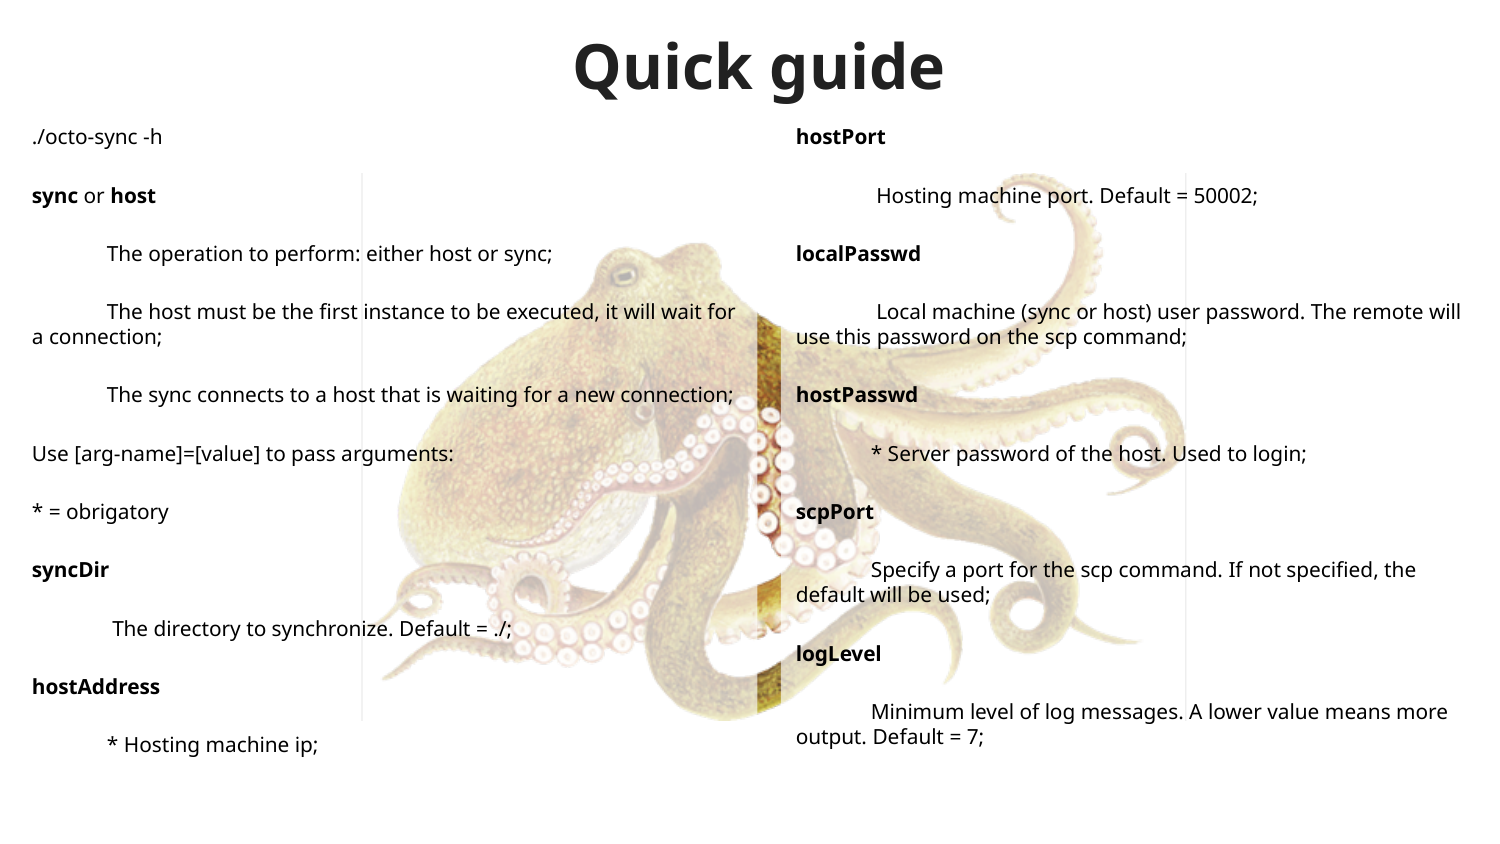

# Quick guide
./octo-sync -h
sync or host
	The operation to perform: either host or sync;
	The host must be the first instance to be executed, it will wait for a connection;
	The sync connects to a host that is waiting for a new connection;
Use [arg-name]=[value] to pass arguments:
* = obrigatory
syncDir
	 The directory to synchronize. Default = ./;
hostAddress
	* Hosting machine ip;
hostPort
	 Hosting machine port. Default = 50002;
localPasswd
	 Local machine (sync or host) user password. The remote will use this password on the scp command;
hostPasswd
	* Server password of the host. Used to login;
scpPort
	Specify a port for the scp command. If not specified, the default will be used;
logLevel
	Minimum level of log messages. A lower value means more output. Default = 7;